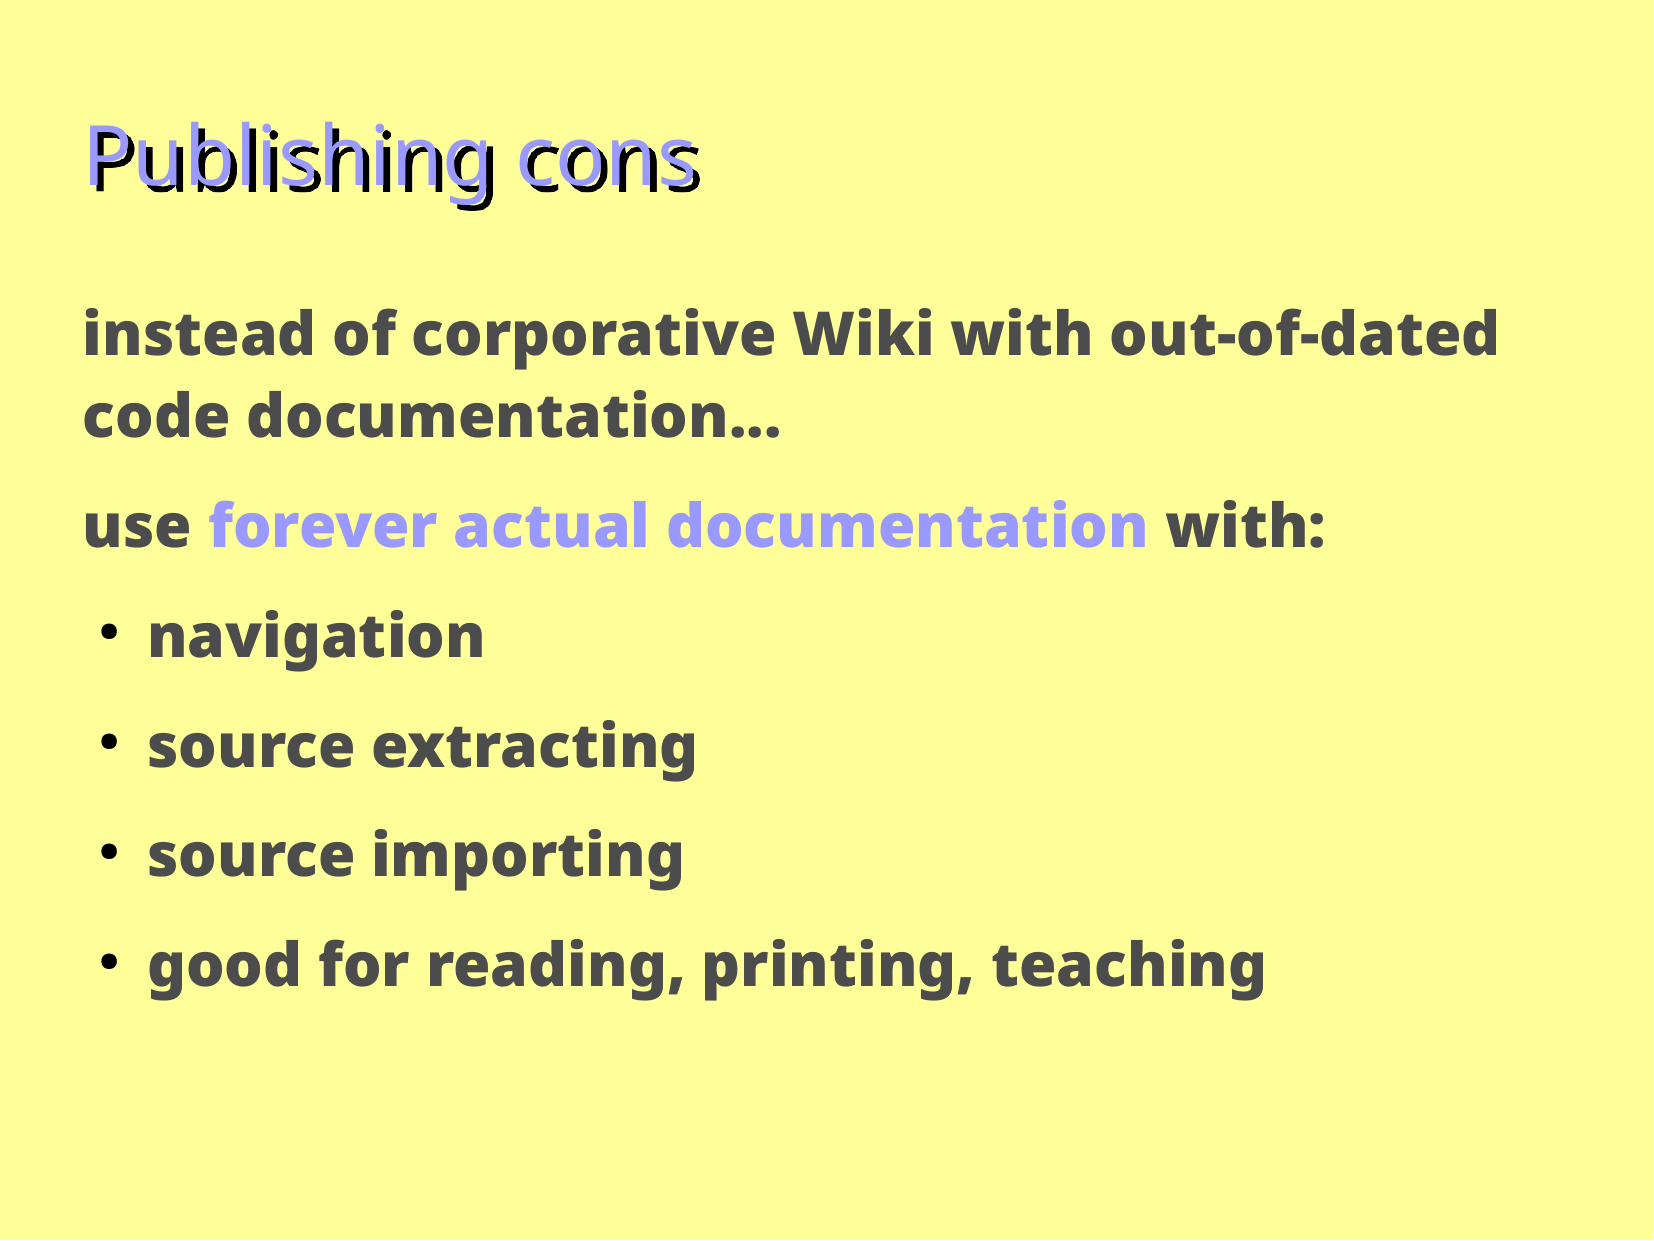

# Publishing cons
instead of corporative Wiki with out-of-dated code documentation...
use forever actual documentation with:
navigation
source extracting
source importing
good for reading, printing, teaching